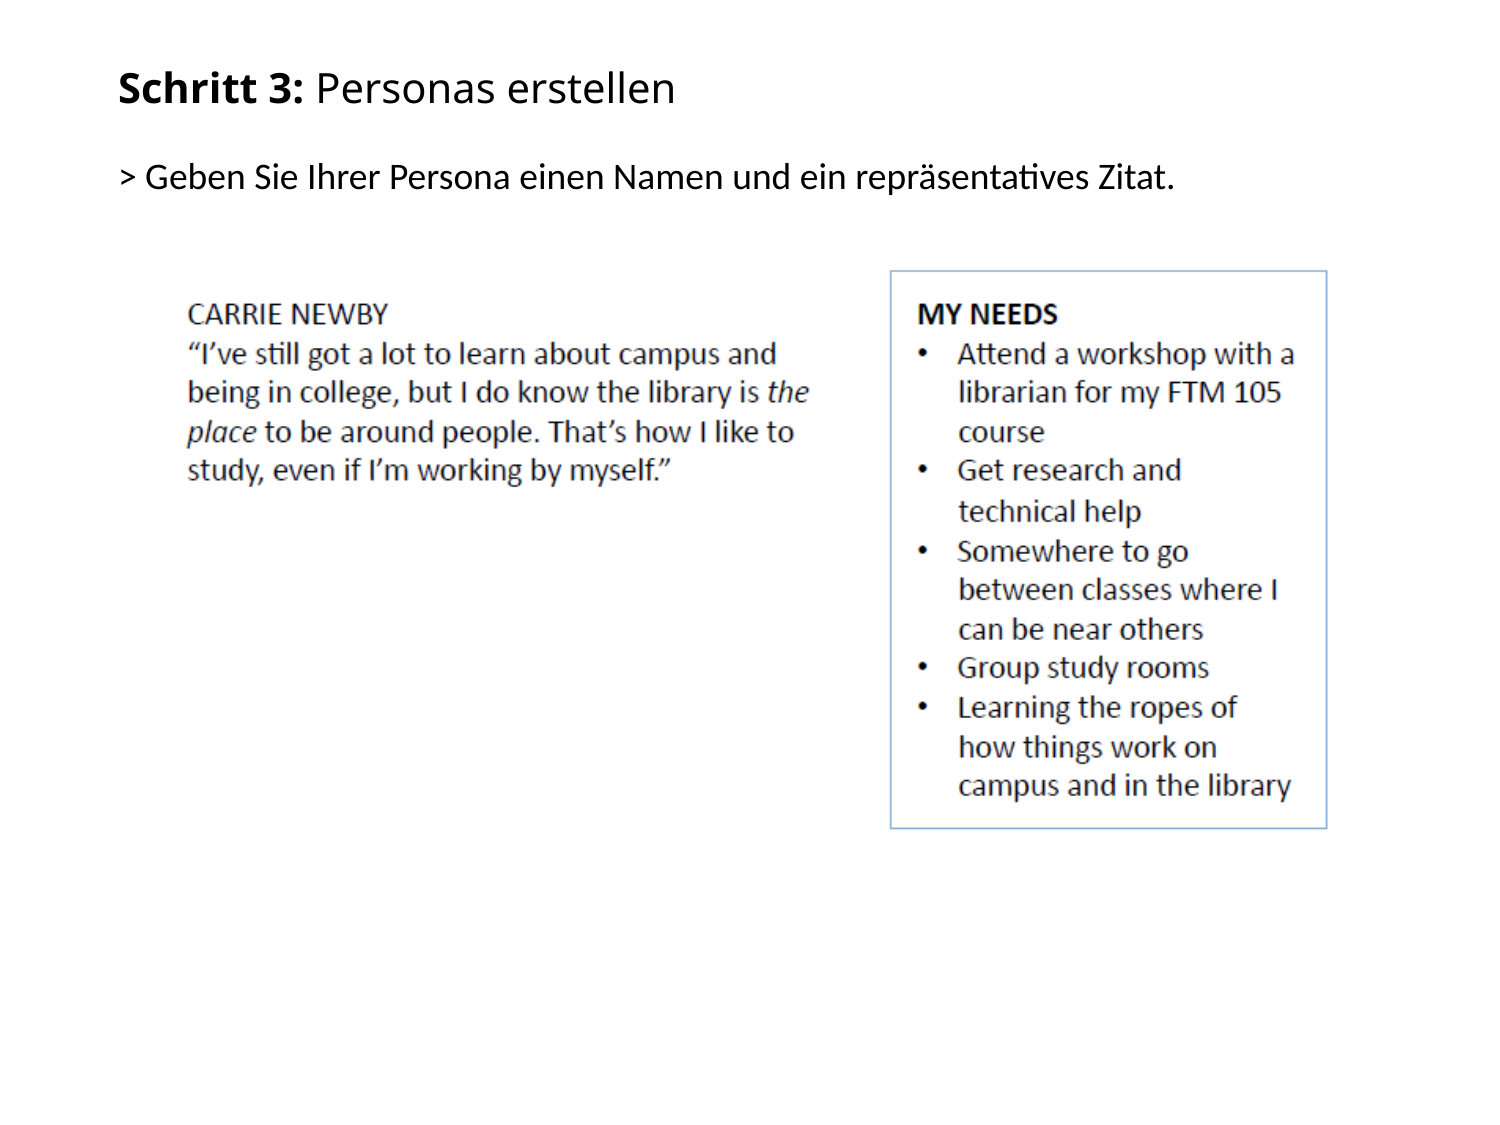

# Schritt 3: Personas erstellen
> Geben Sie Ihrer Persona einen Namen und ein repräsentatives Zitat.